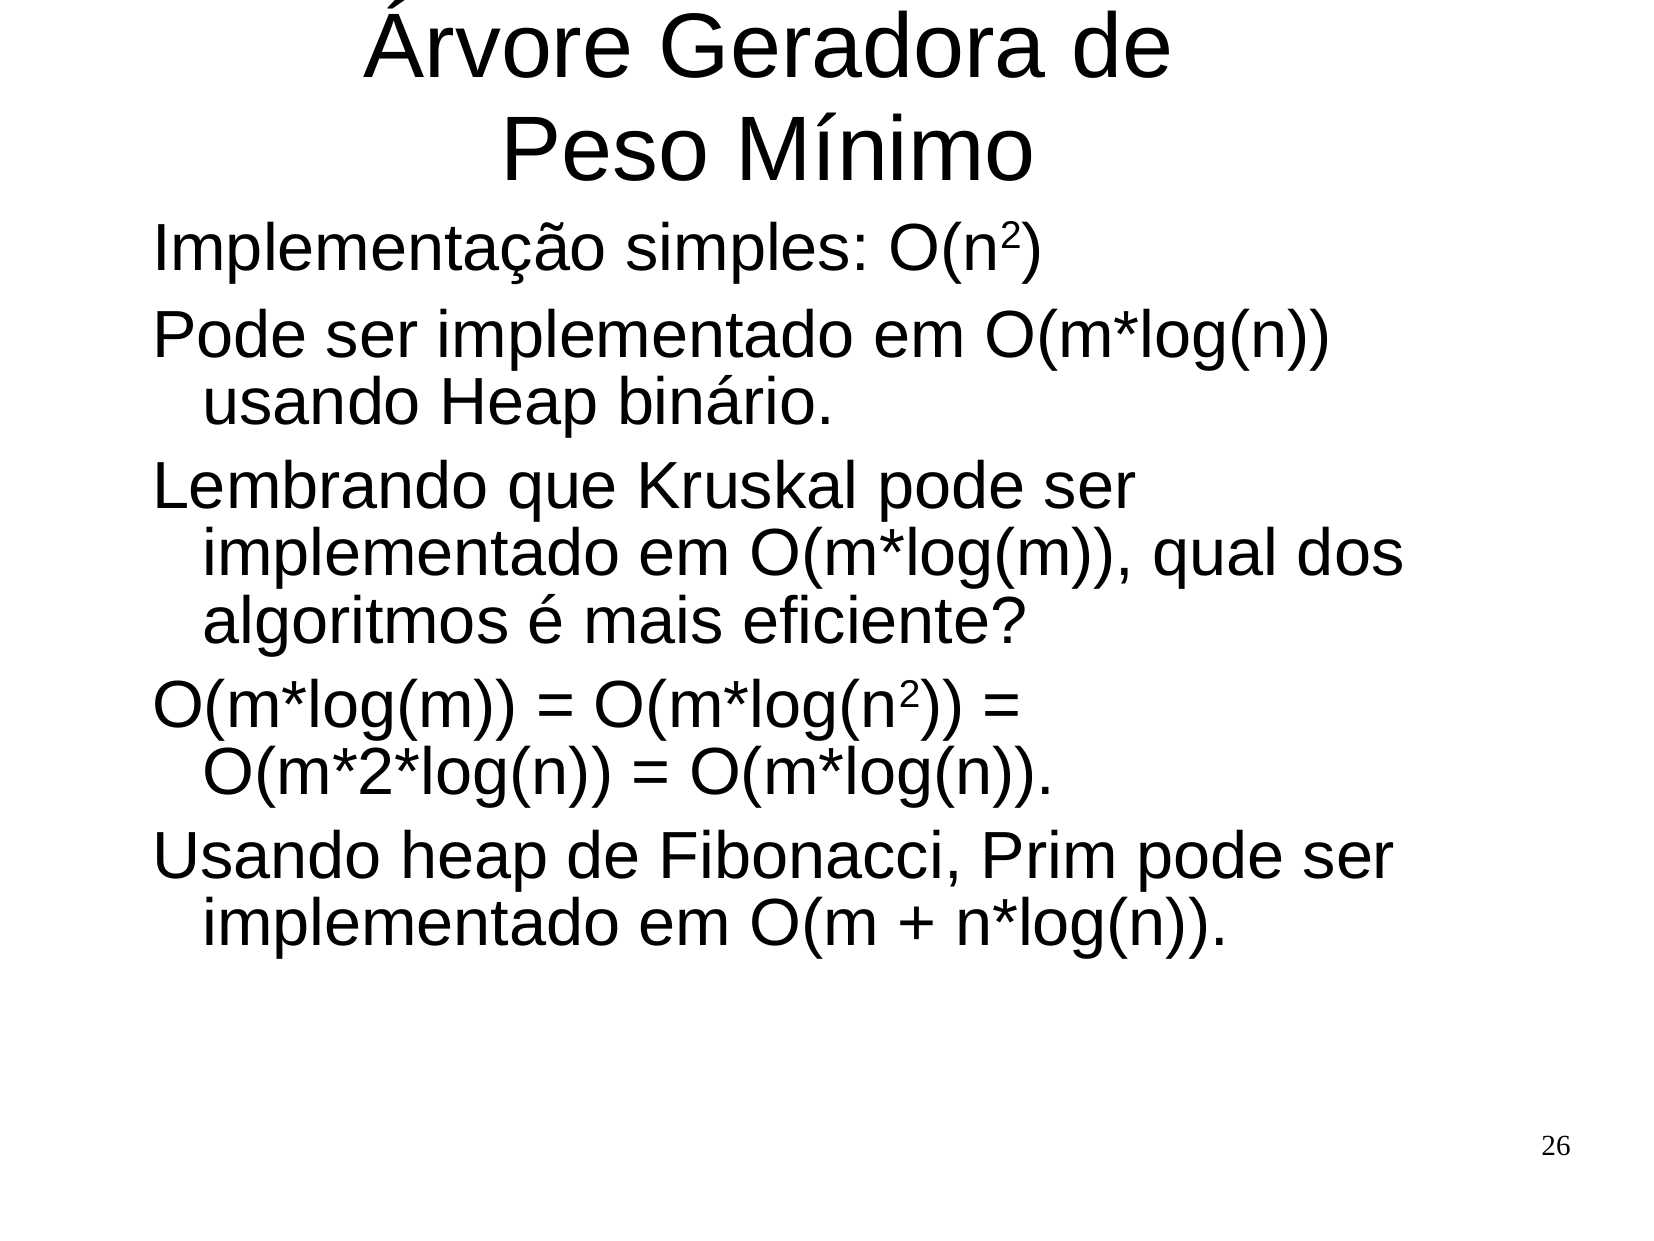

# Árvore Geradora de Peso Mínimo
Implementação simples: O(n2)‏
Pode ser implementado em O(m*log(n)) usando Heap binário.
Lembrando que Kruskal pode ser implementado em O(m*log(m)), qual dos algoritmos é mais eficiente?
O(m*log(m)) = O(m*log(n2)) = O(m*2*log(n)) = O(m*log(n)).
Usando heap de Fibonacci, Prim pode ser implementado em O(m + n*log(n)).
26